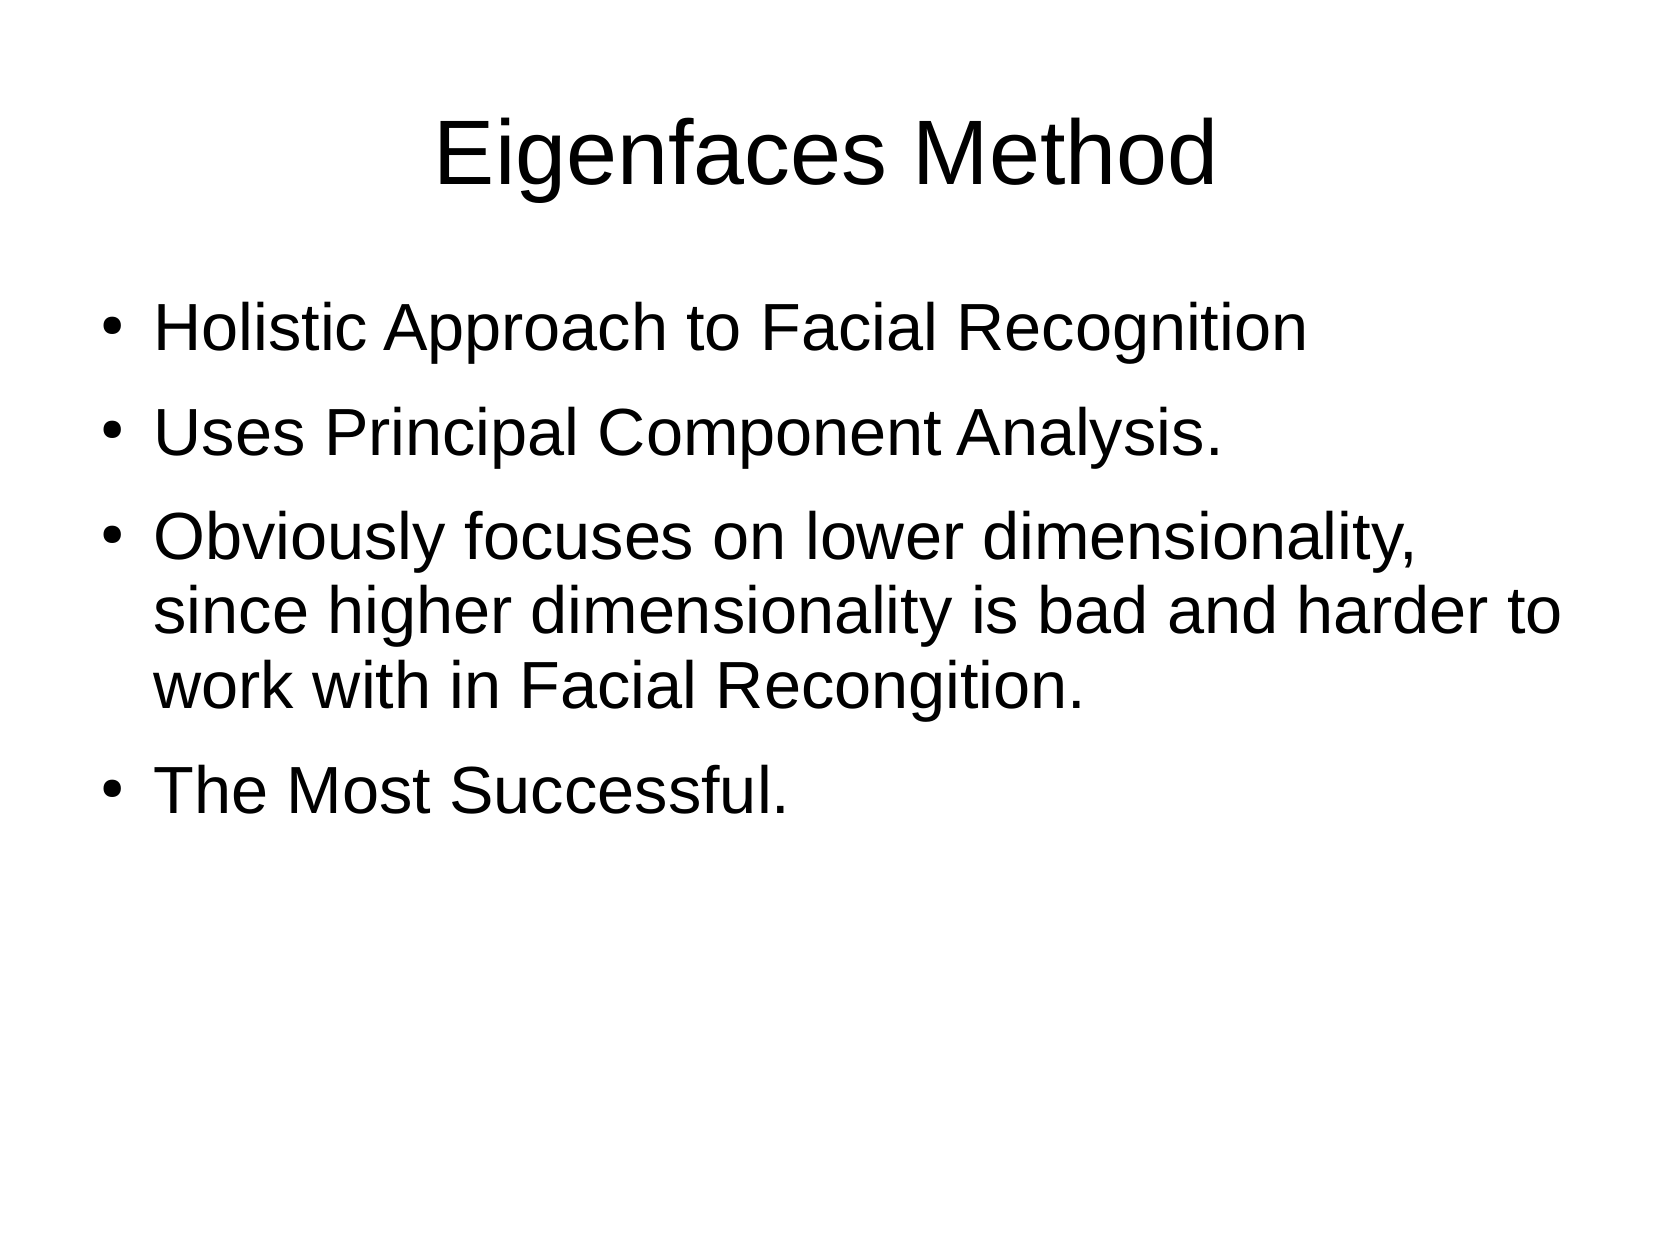

# Eigenfaces Method
Holistic Approach to Facial Recognition
Uses Principal Component Analysis.
Obviously focuses on lower dimensionality, since higher dimensionality is bad and harder to work with in Facial Recongition.
The Most Successful.